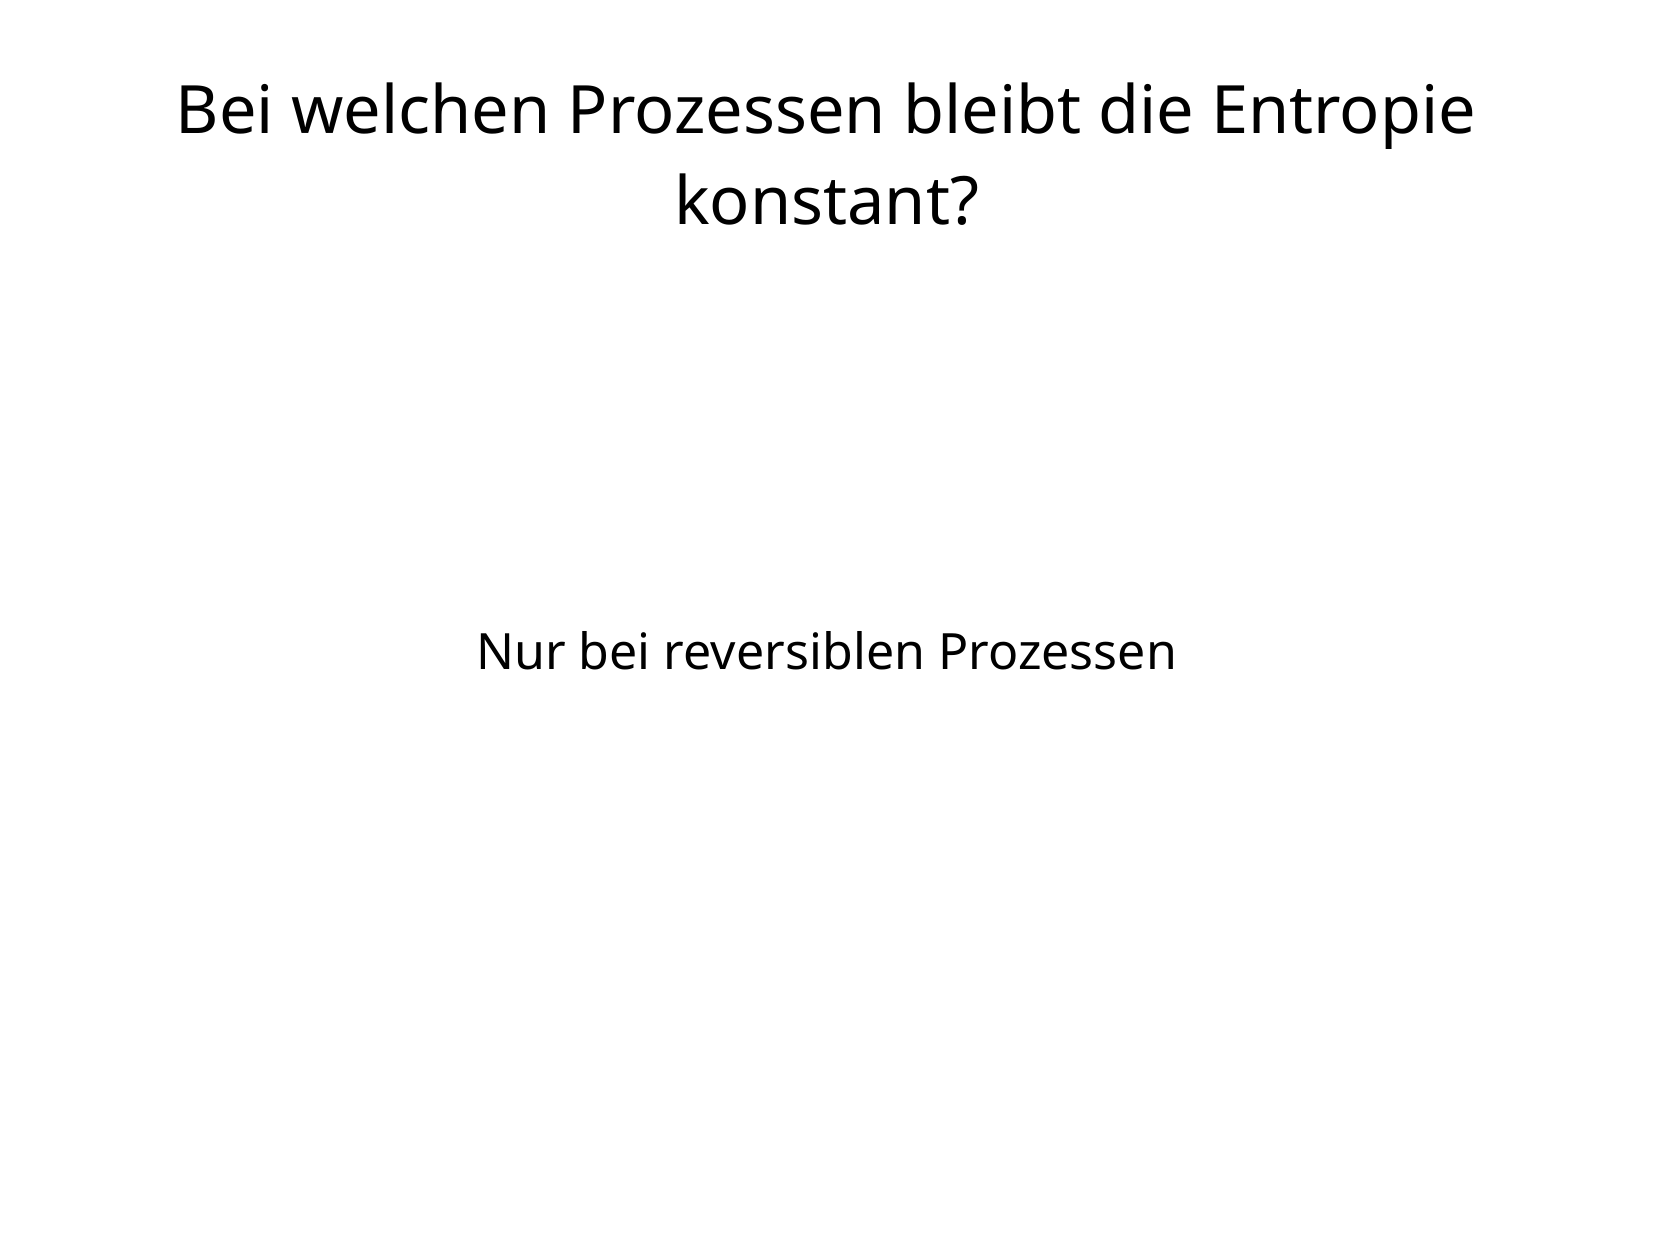

# Bei welchen Prozessen bleibt die Entropie konstant?
Nur bei reversiblen Prozessen